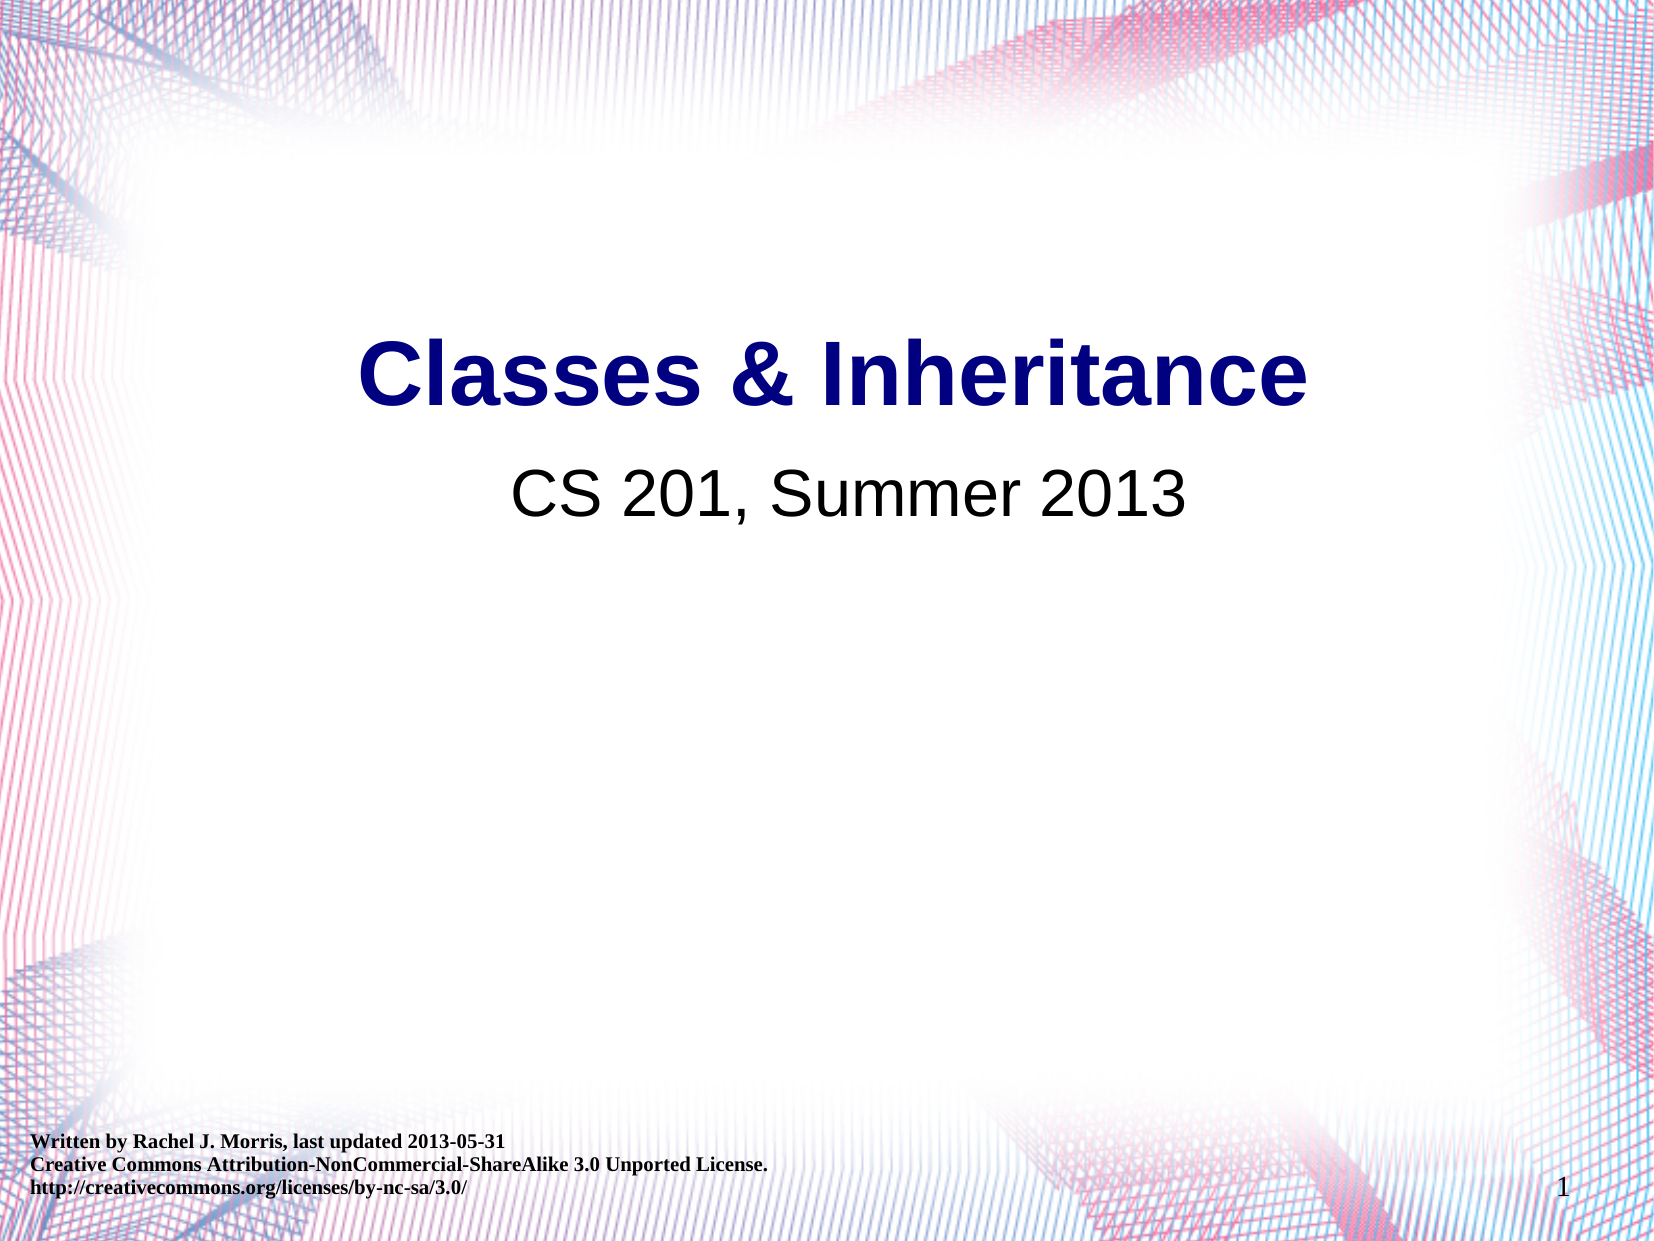

# Classes & Inheritance
CS 201, Summer 2013
1